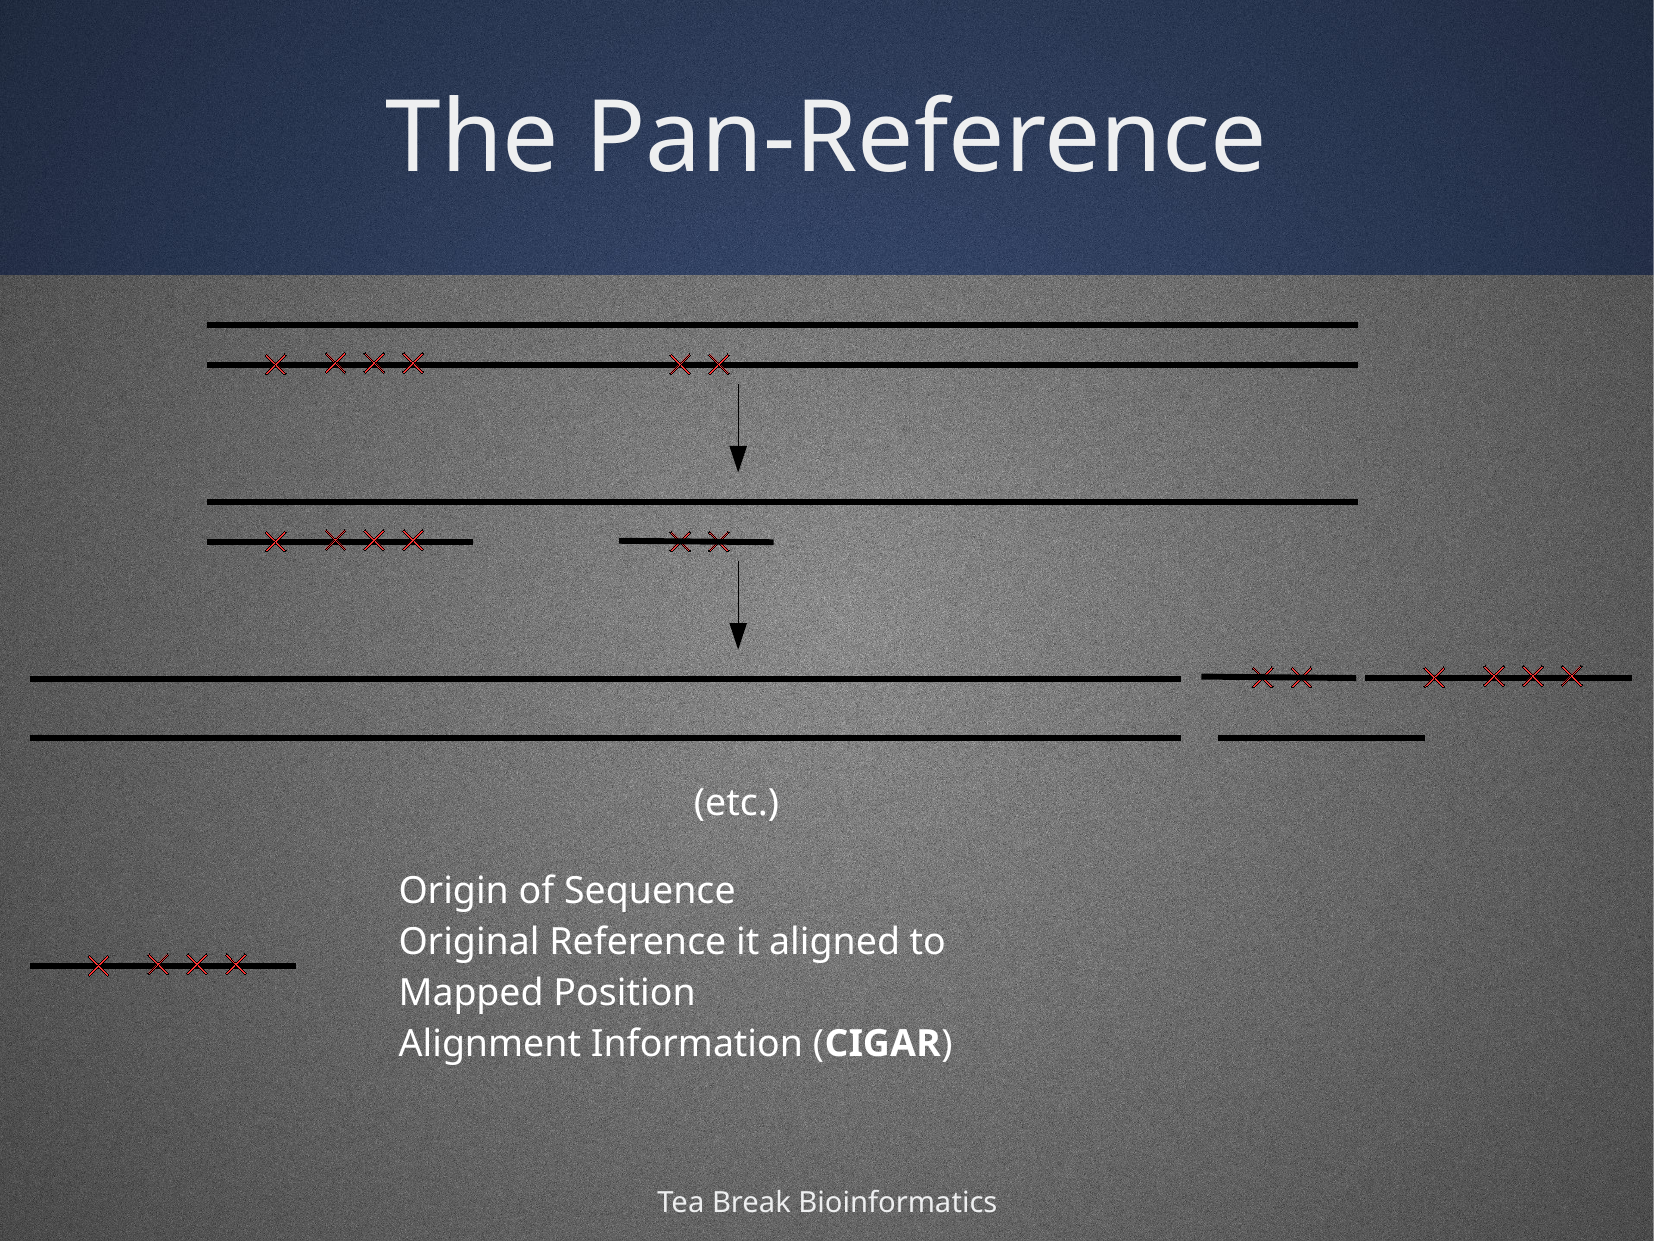

# The Pan-Reference
(etc.)
Origin of Sequence
Original Reference it aligned to
Mapped Position
Alignment Information (CIGAR)